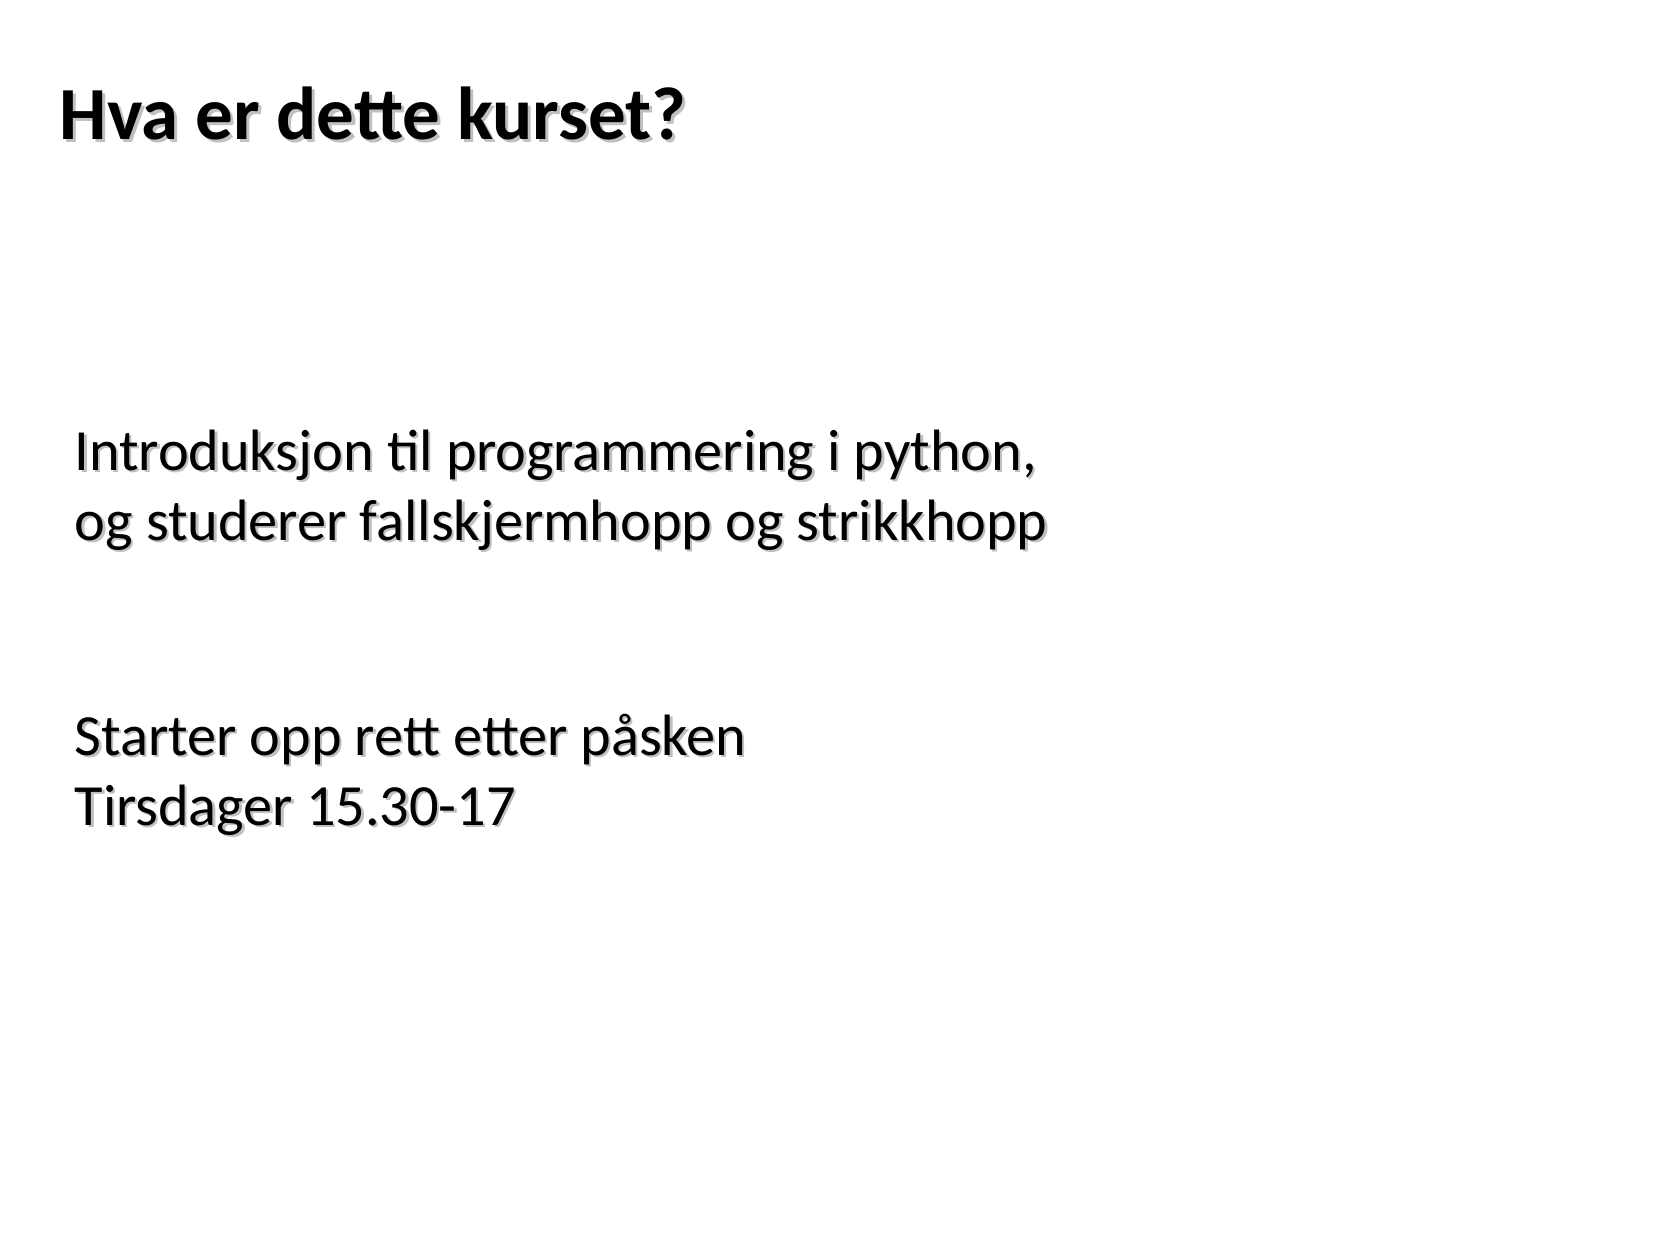

Hva er dette kurset?
Introduksjon til programmering i python,
og studerer fallskjermhopp og strikkhopp
Starter opp rett etter påsken
Tirsdager 15.30-17